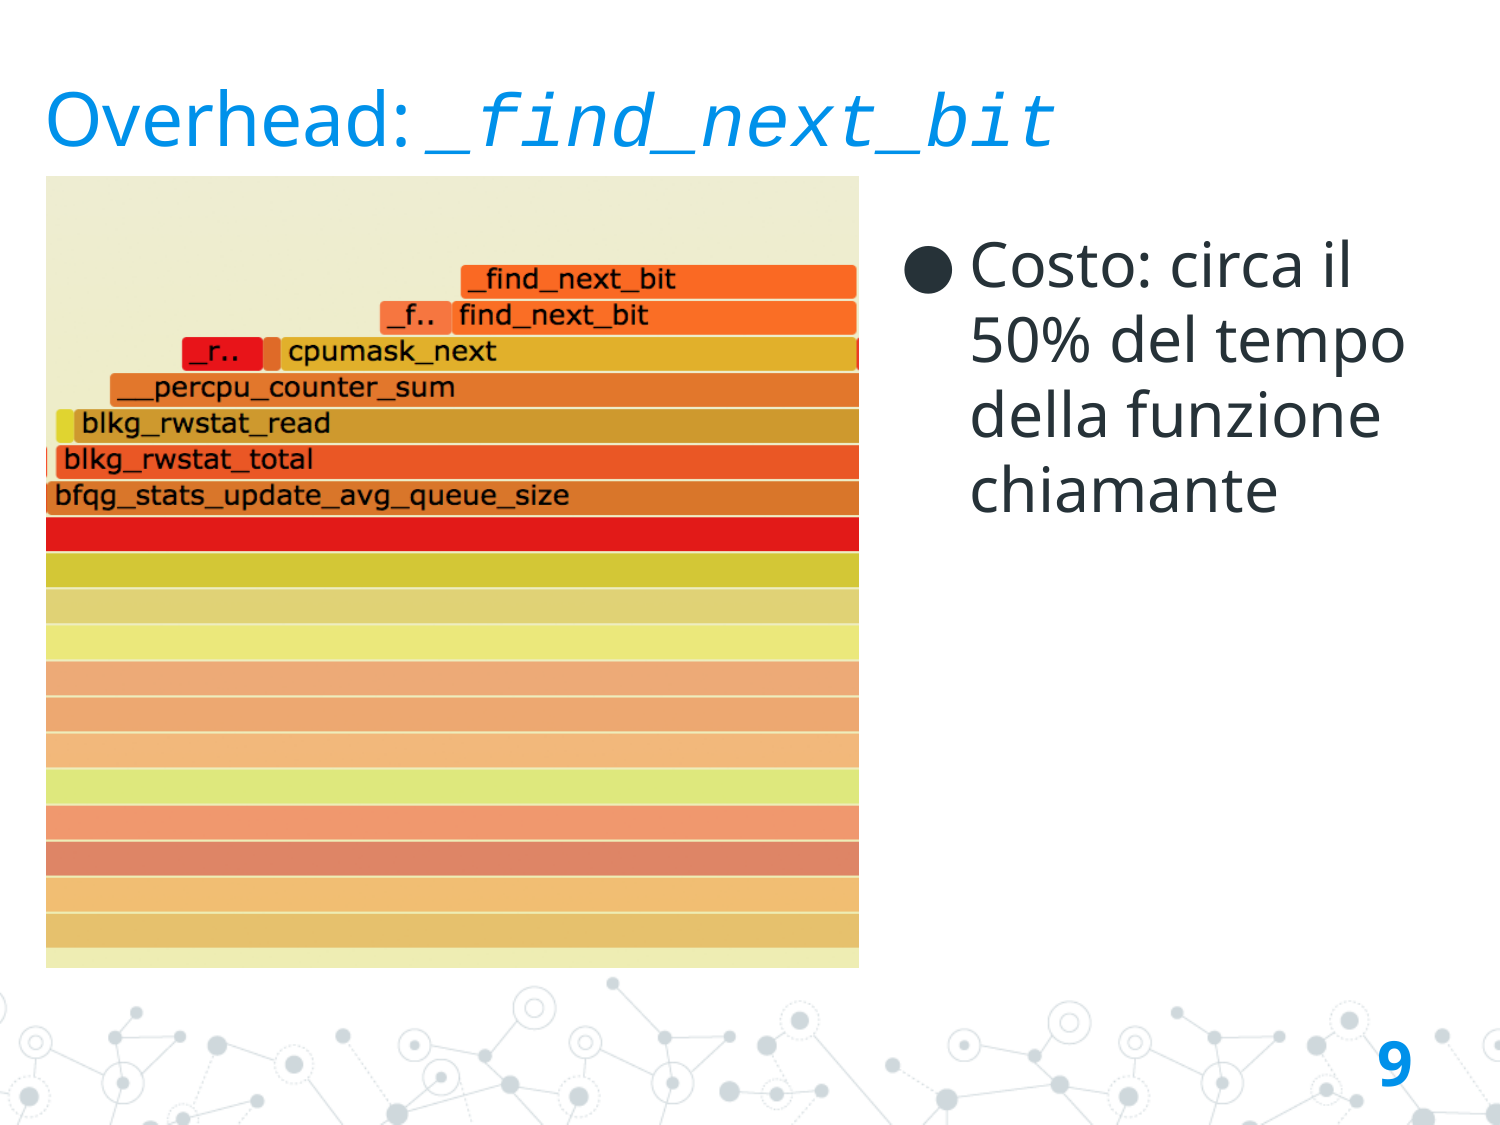

# Overhead: _find_next_bit
Costo: circa il 50% del tempo della funzione chiamante